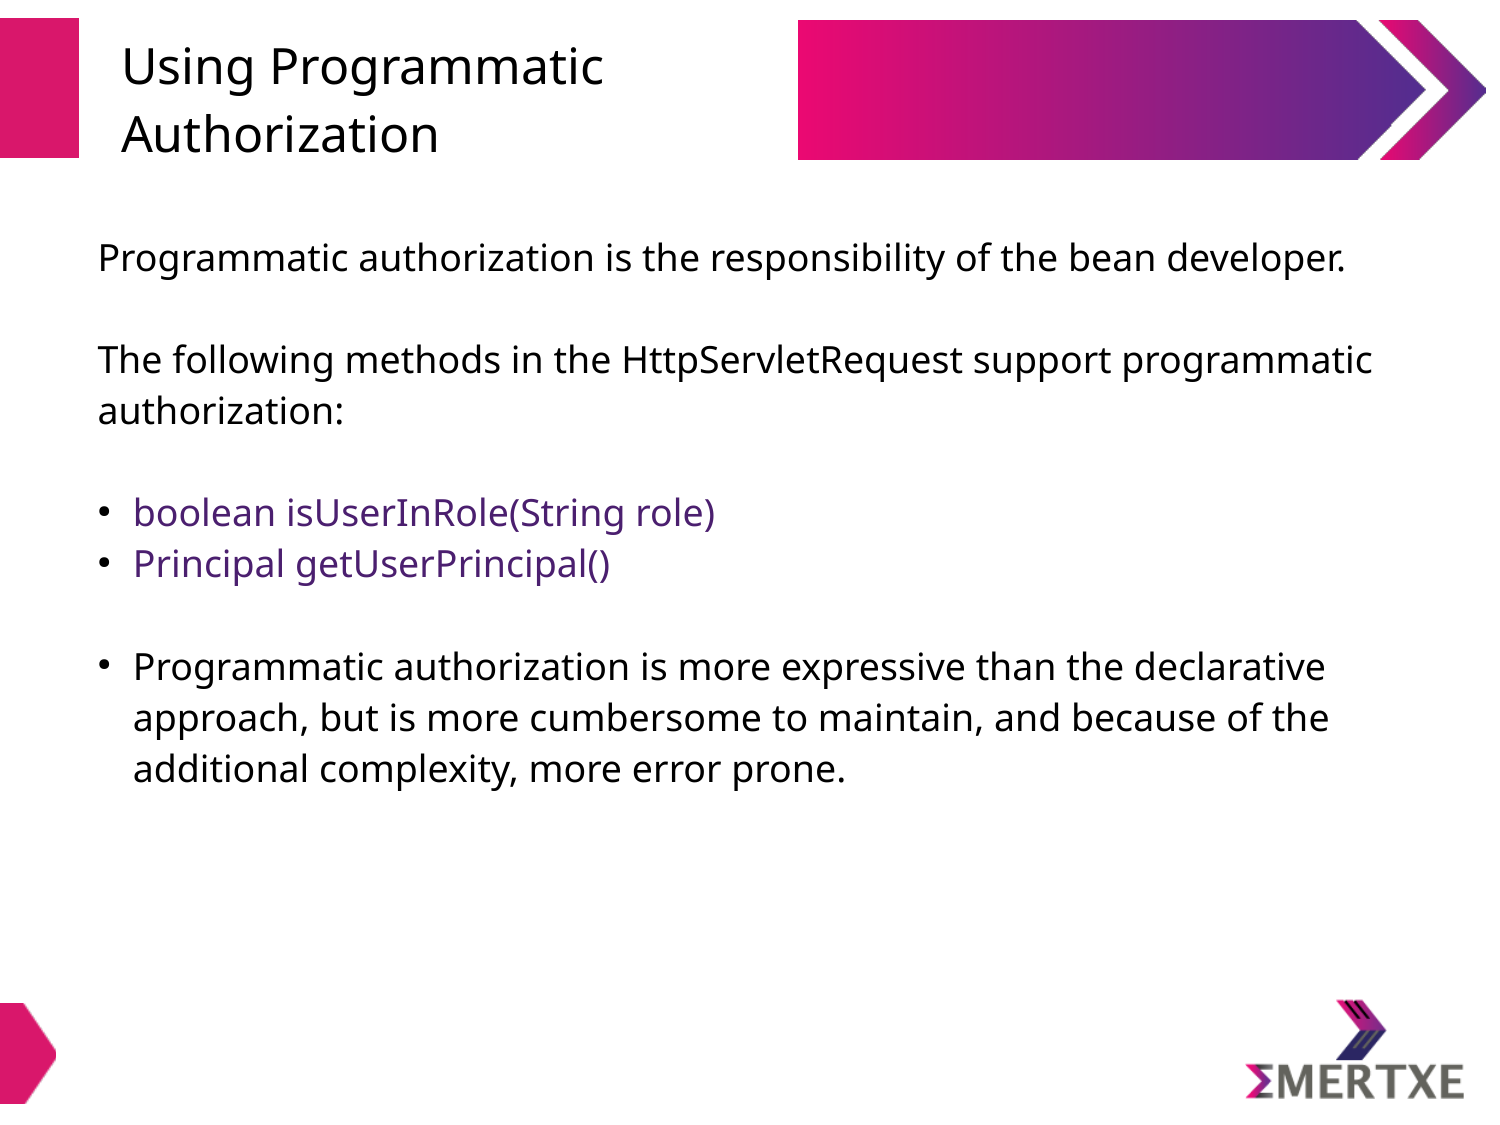

Using Programmatic Authorization
Programmatic authorization is the responsibility of the bean developer.
The following methods in the HttpServletRequest support programmatic authorization:
boolean isUserInRole(String role)
Principal getUserPrincipal()
Programmatic authorization is more expressive than the declarative approach, but is more cumbersome to maintain, and because of the additional complexity, more error prone.